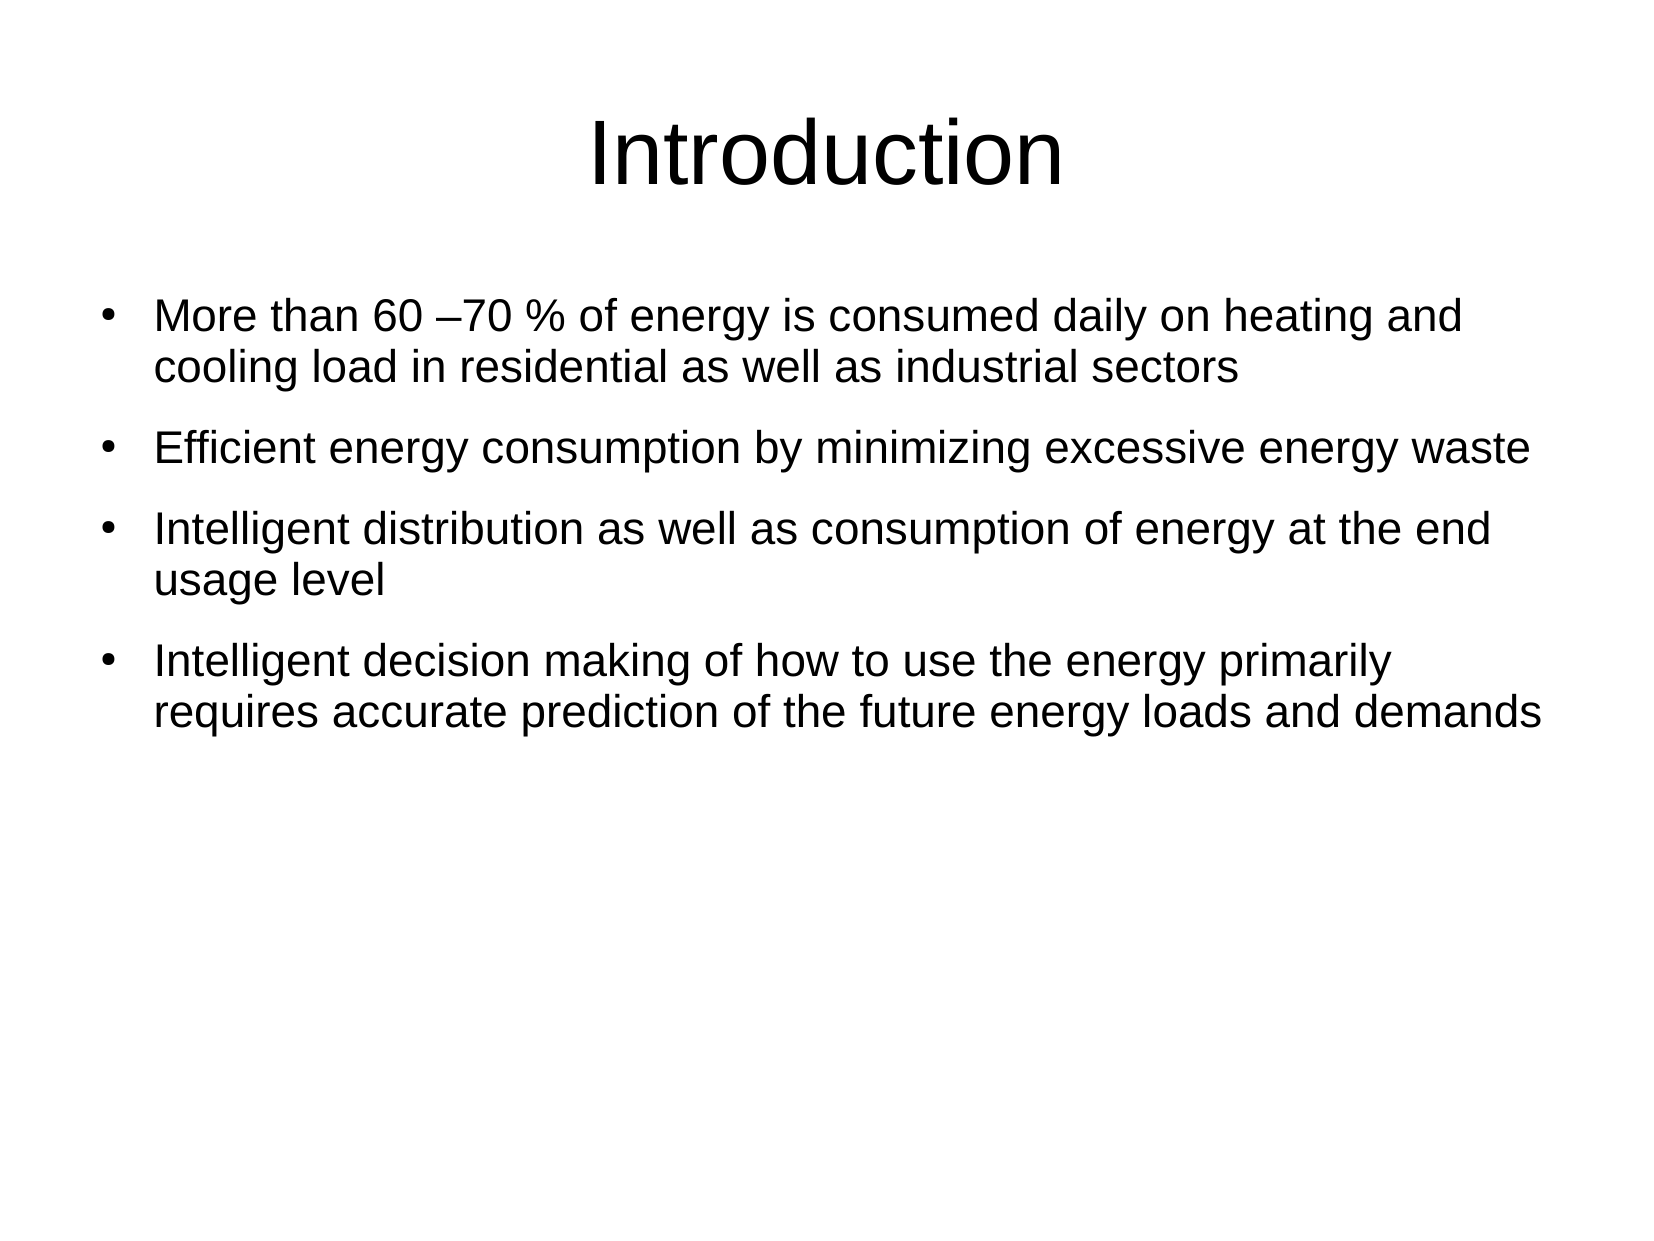

# Introduction
More than 60 –70 % of energy is consumed daily on heating and cooling load in residential as well as industrial sectors
Efficient energy consumption by minimizing excessive energy waste
Intelligent distribution as well as consumption of energy at the end usage level
Intelligent decision making of how to use the energy primarily requires accurate prediction of the future energy loads and demands